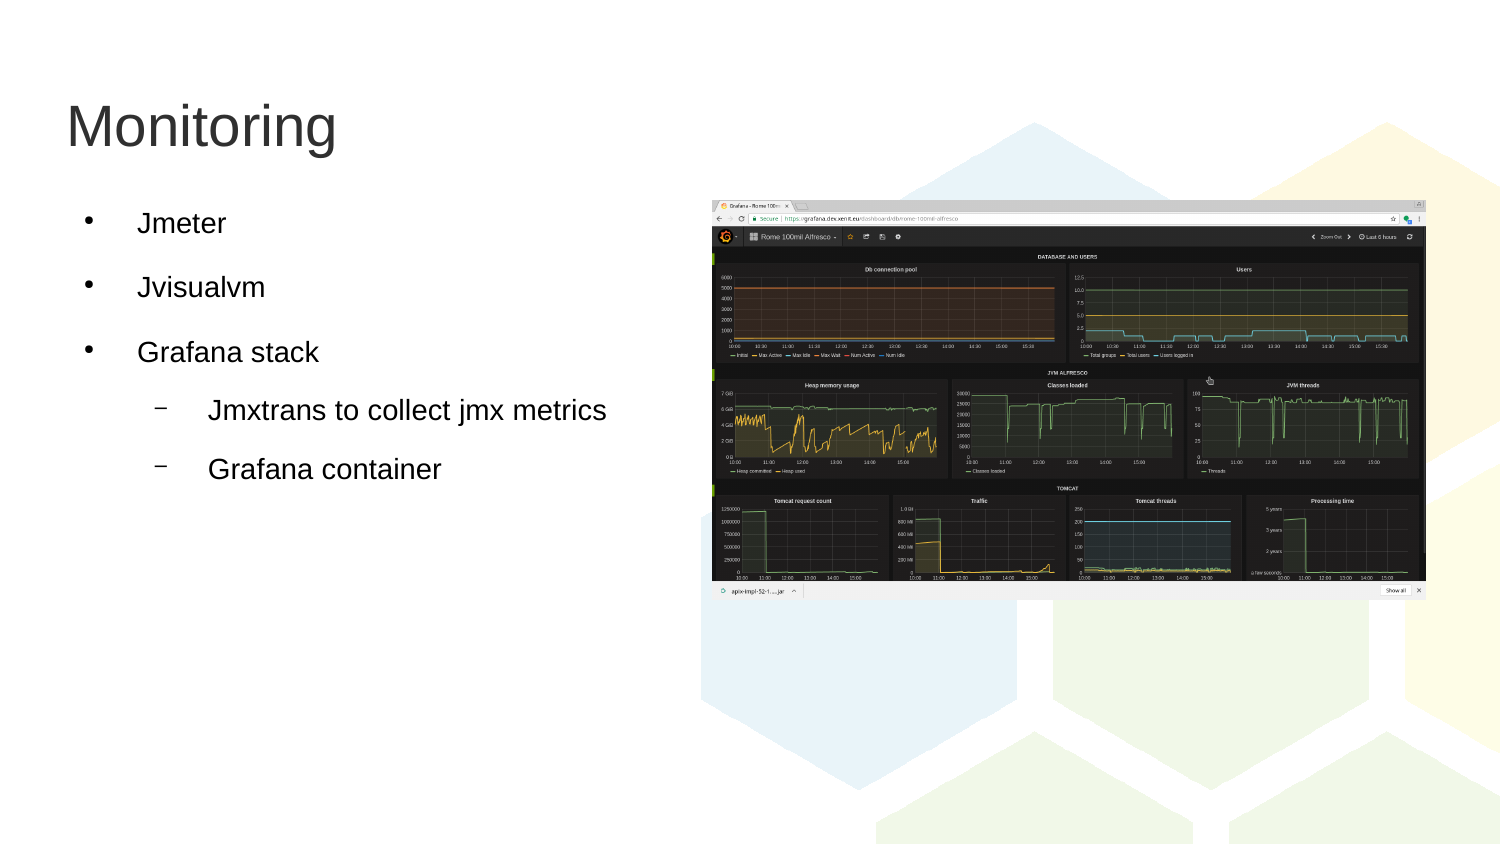

# Monitoring
Jmeter
Jvisualvm
Grafana stack
Jmxtrans to collect jmx metrics
Grafana container